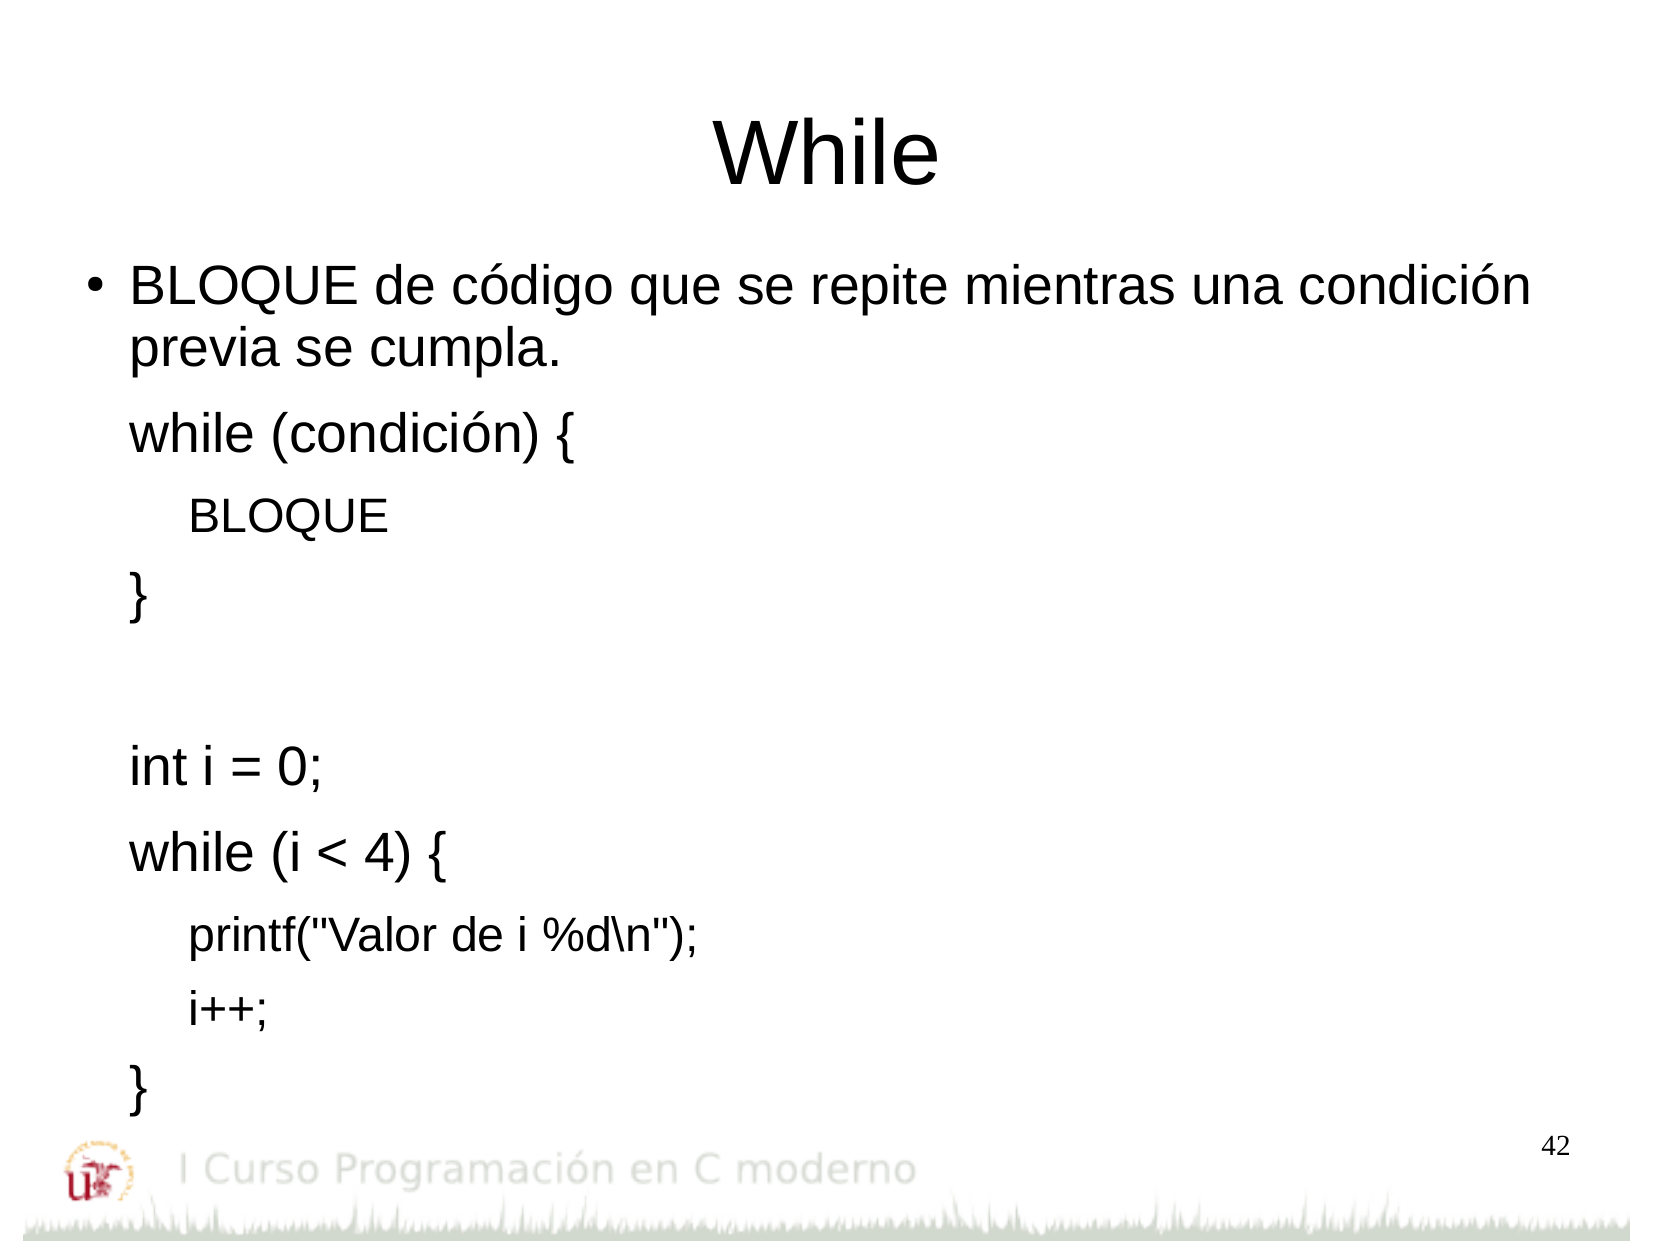

# While
BLOQUE de código que se repite mientras una condición previa se cumpla.
while (condición) {
BLOQUE
}
int i = 0;
while (i < 4) {
printf("Valor de i %d\n");
i++;
}
42